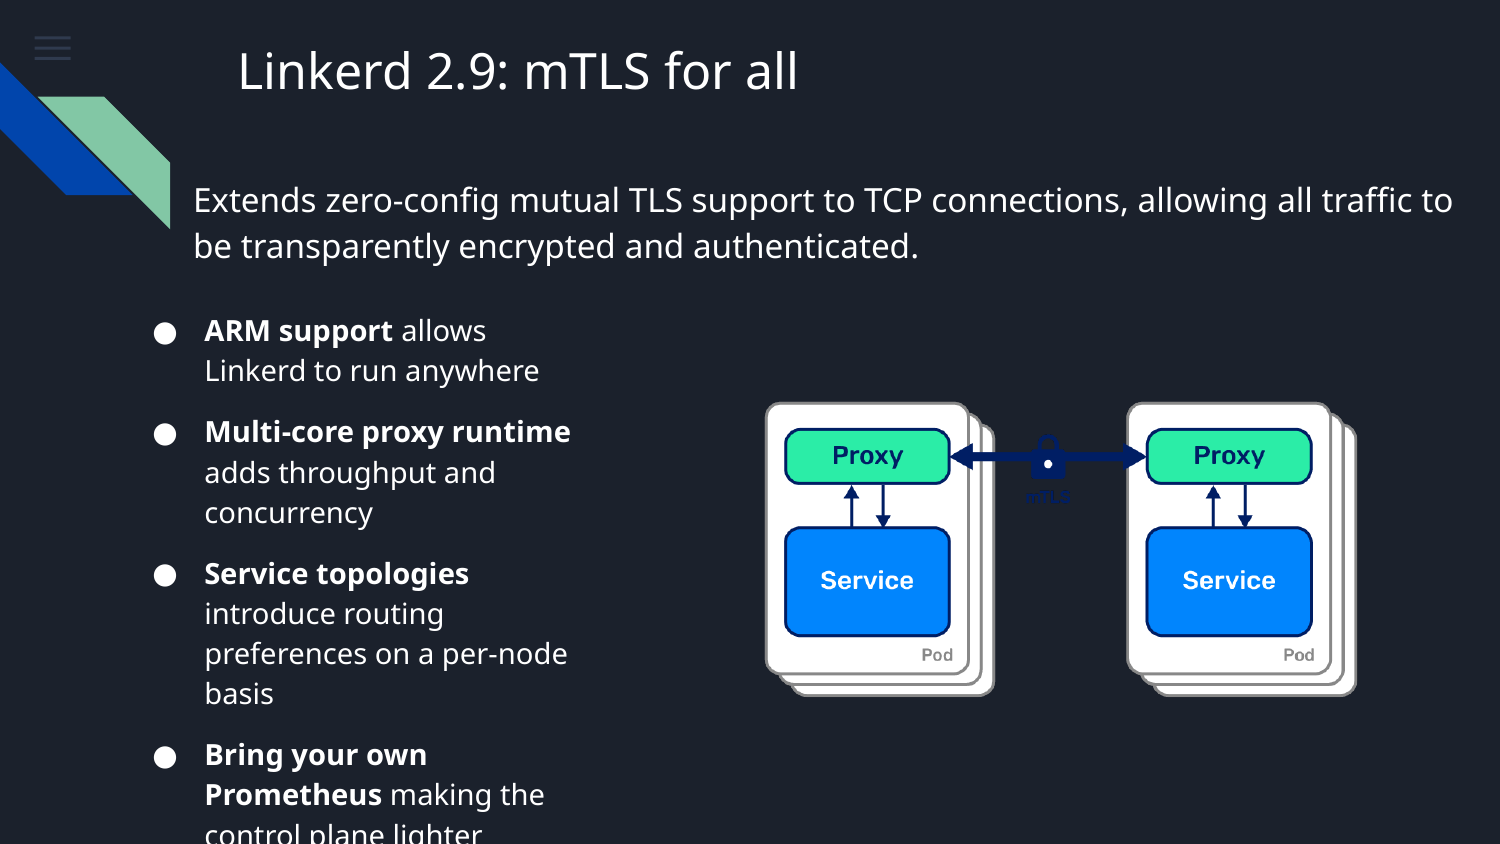

Linkerd 2.9: mTLS for all
Extends zero-config mutual TLS support to TCP connections, allowing all traffic to be transparently encrypted and authenticated.
ARM support allows Linkerd to run anywhere
Multi-core proxy runtime adds throughput and concurrency
Service topologies introduce routing preferences on a per-node basis
Bring your own Prometheus making the control plane lighter